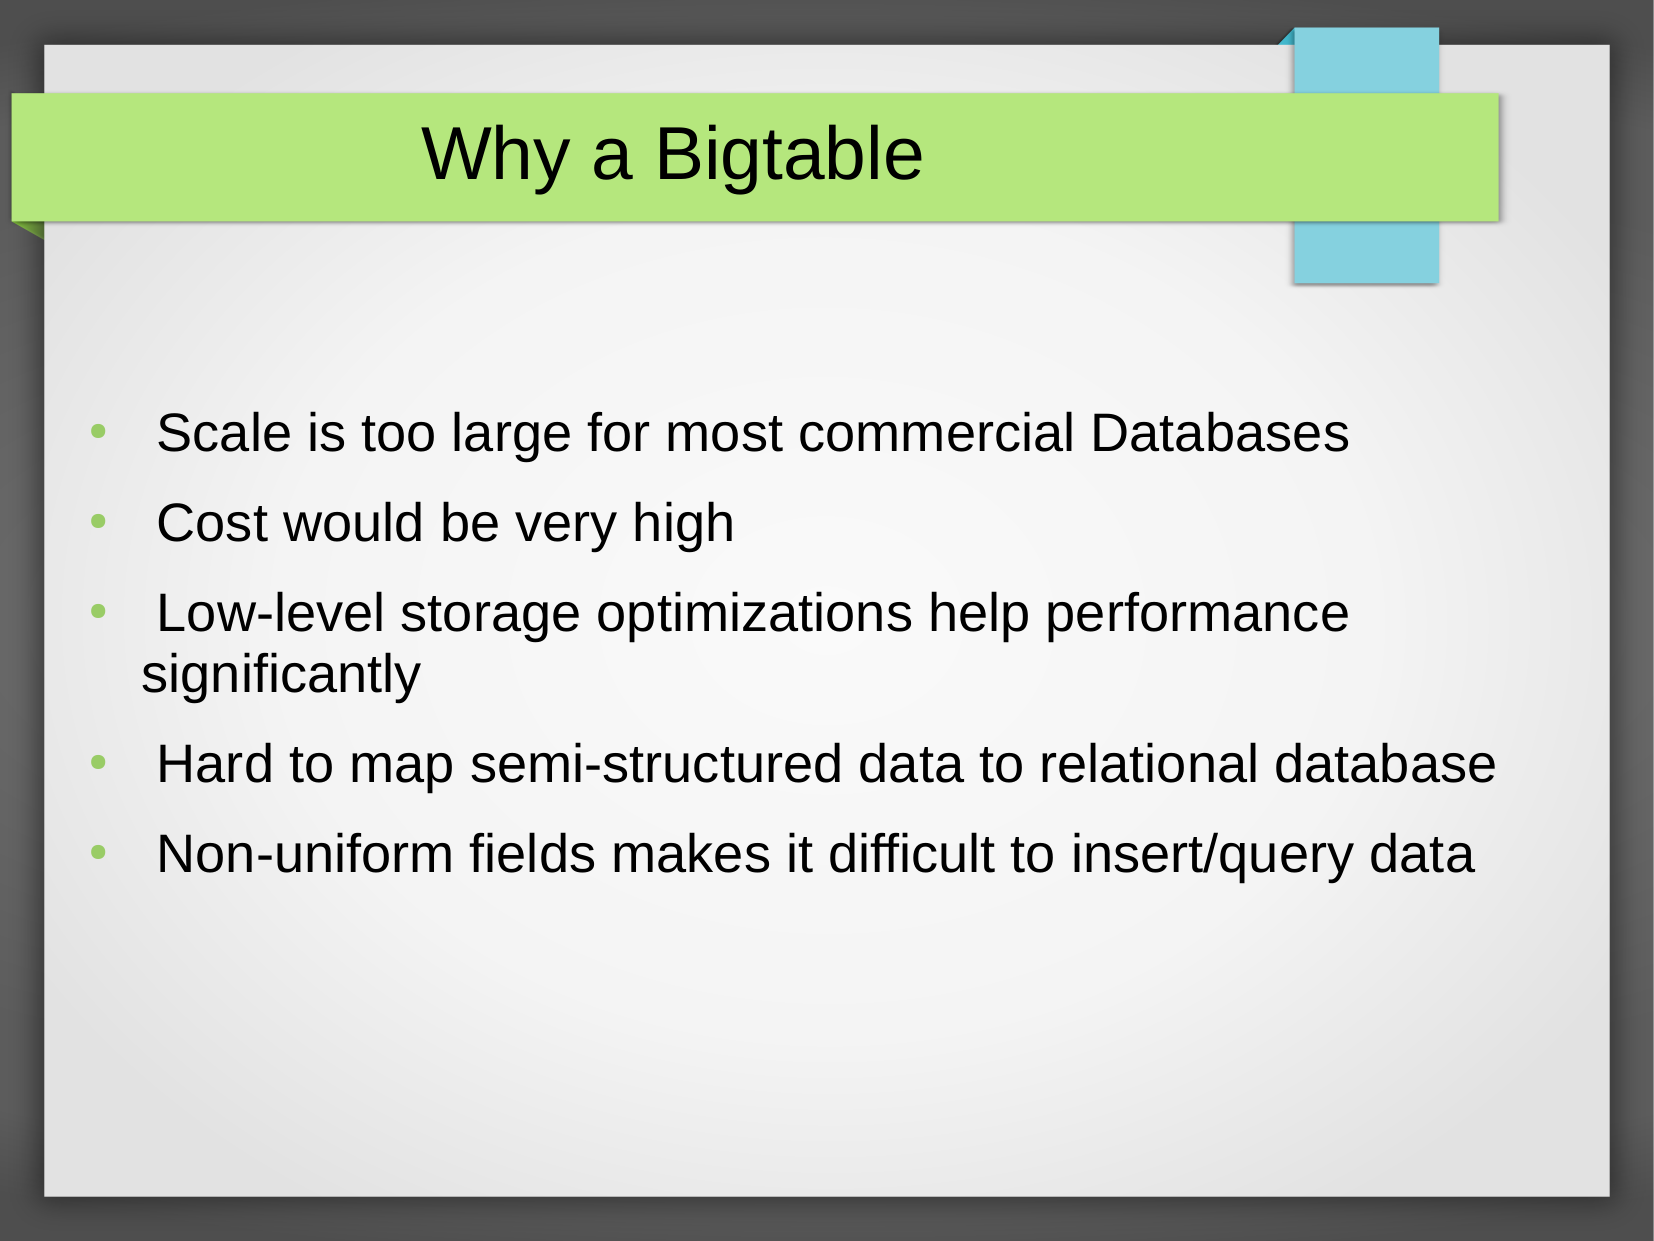

# Why a Bigtable
 Scale is too large for most commercial Databases
 Cost would be very high
 Low-level storage optimizations help performance significantly
 Hard to map semi-structured data to relational database
 Non-uniform fields makes it difficult to insert/query data